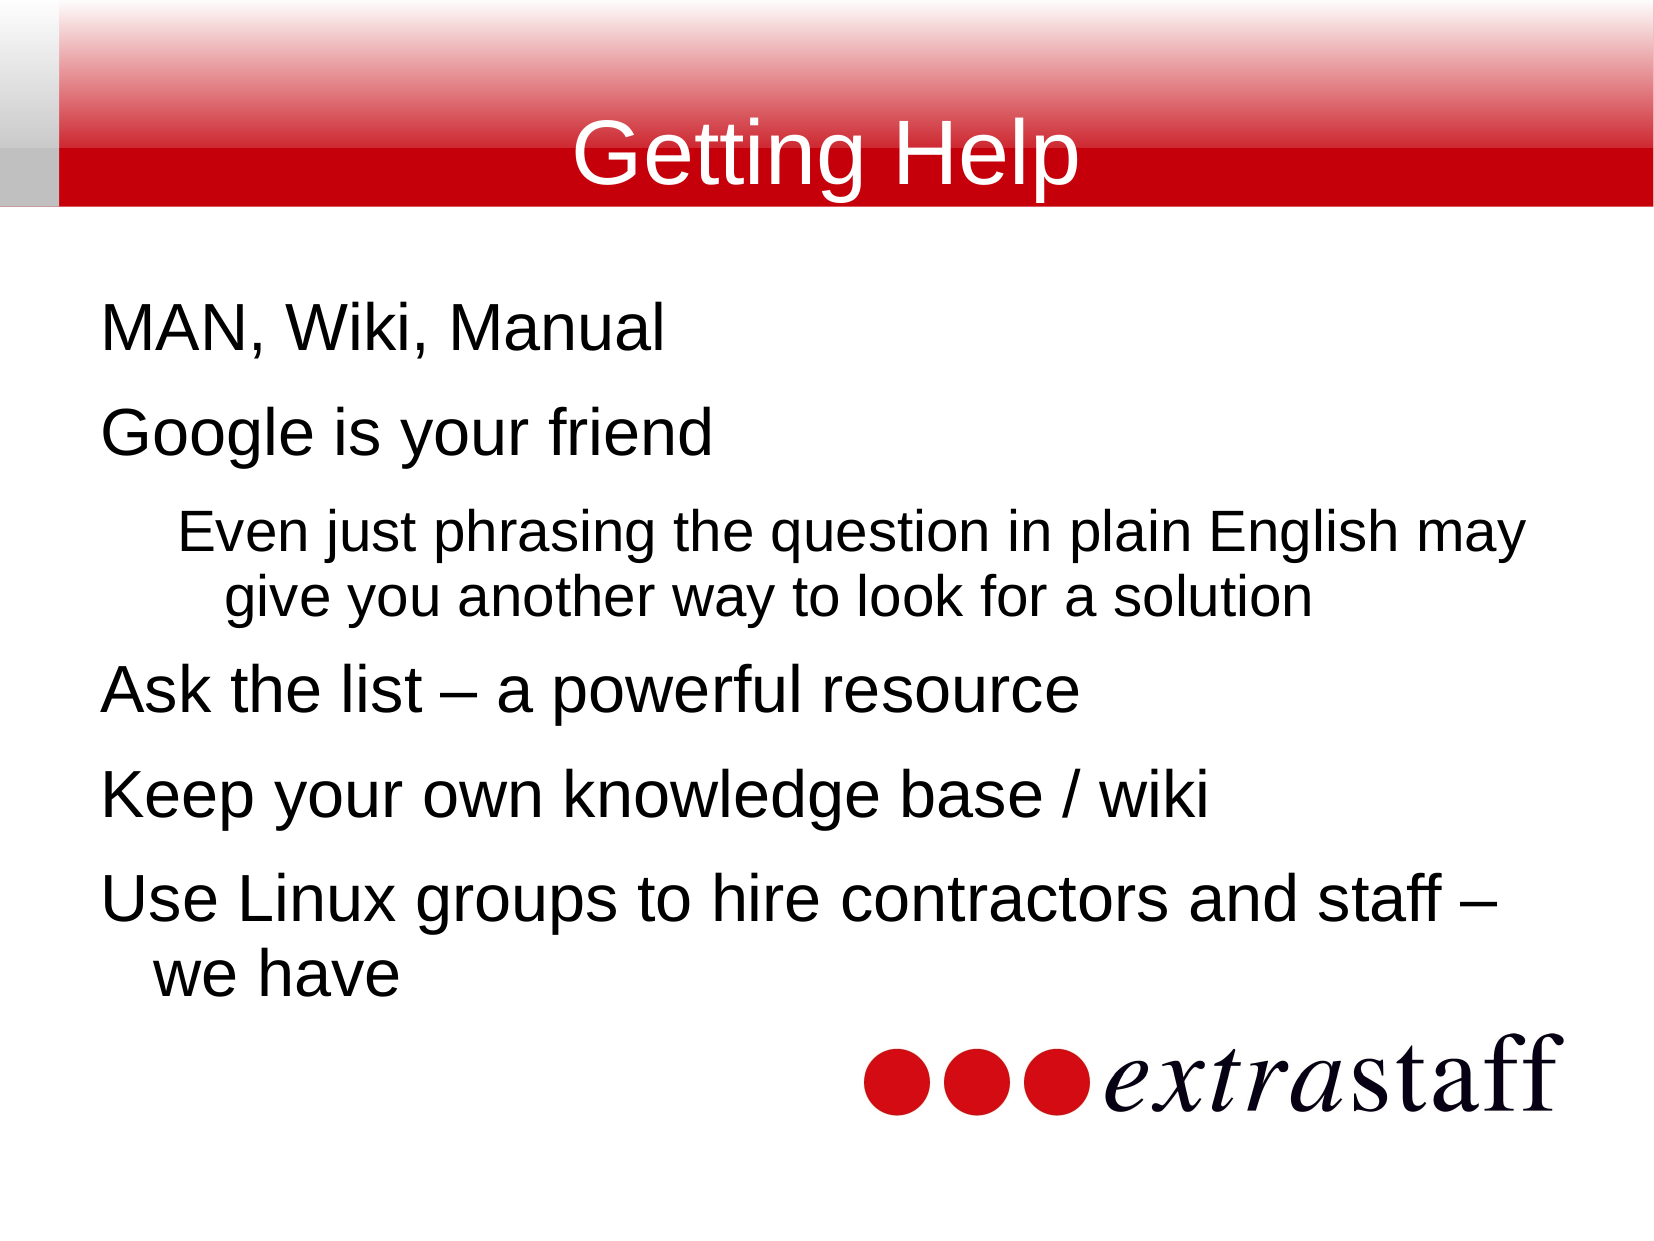

# Getting Help
MAN, Wiki, Manual
Google is your friend
Even just phrasing the question in plain English may give you another way to look for a solution
Ask the list – a powerful resource
Keep your own knowledge base / wiki
Use Linux groups to hire contractors and staff – we have